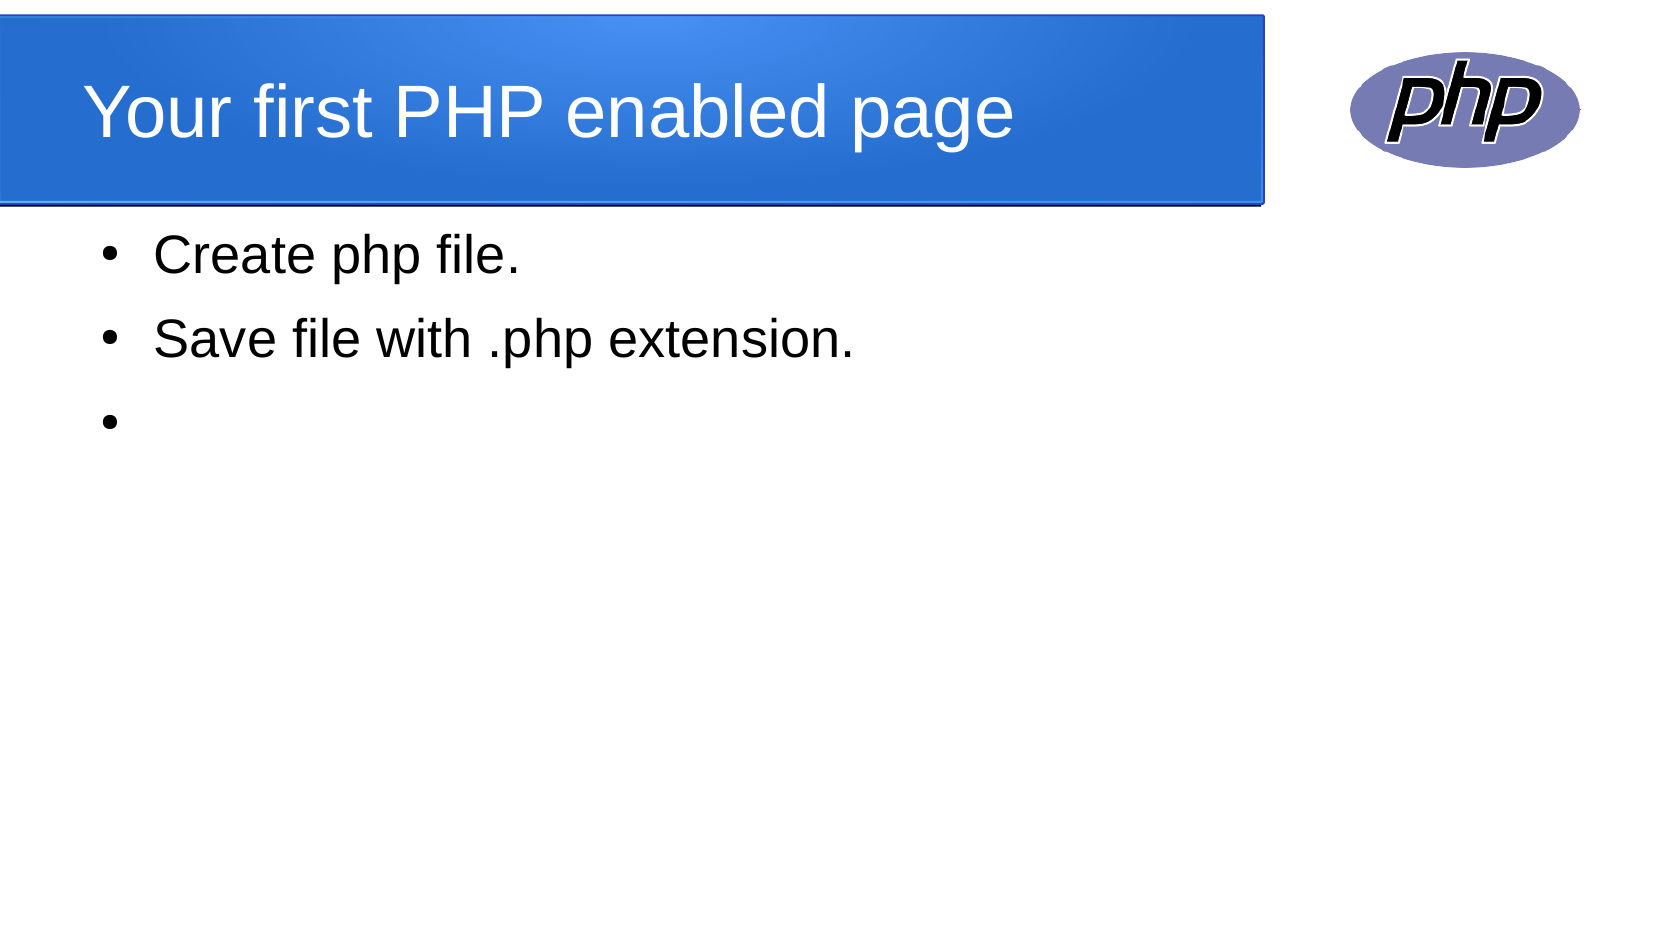

# Your first PHP enabled page
Create php file.
Save file with .php extension.